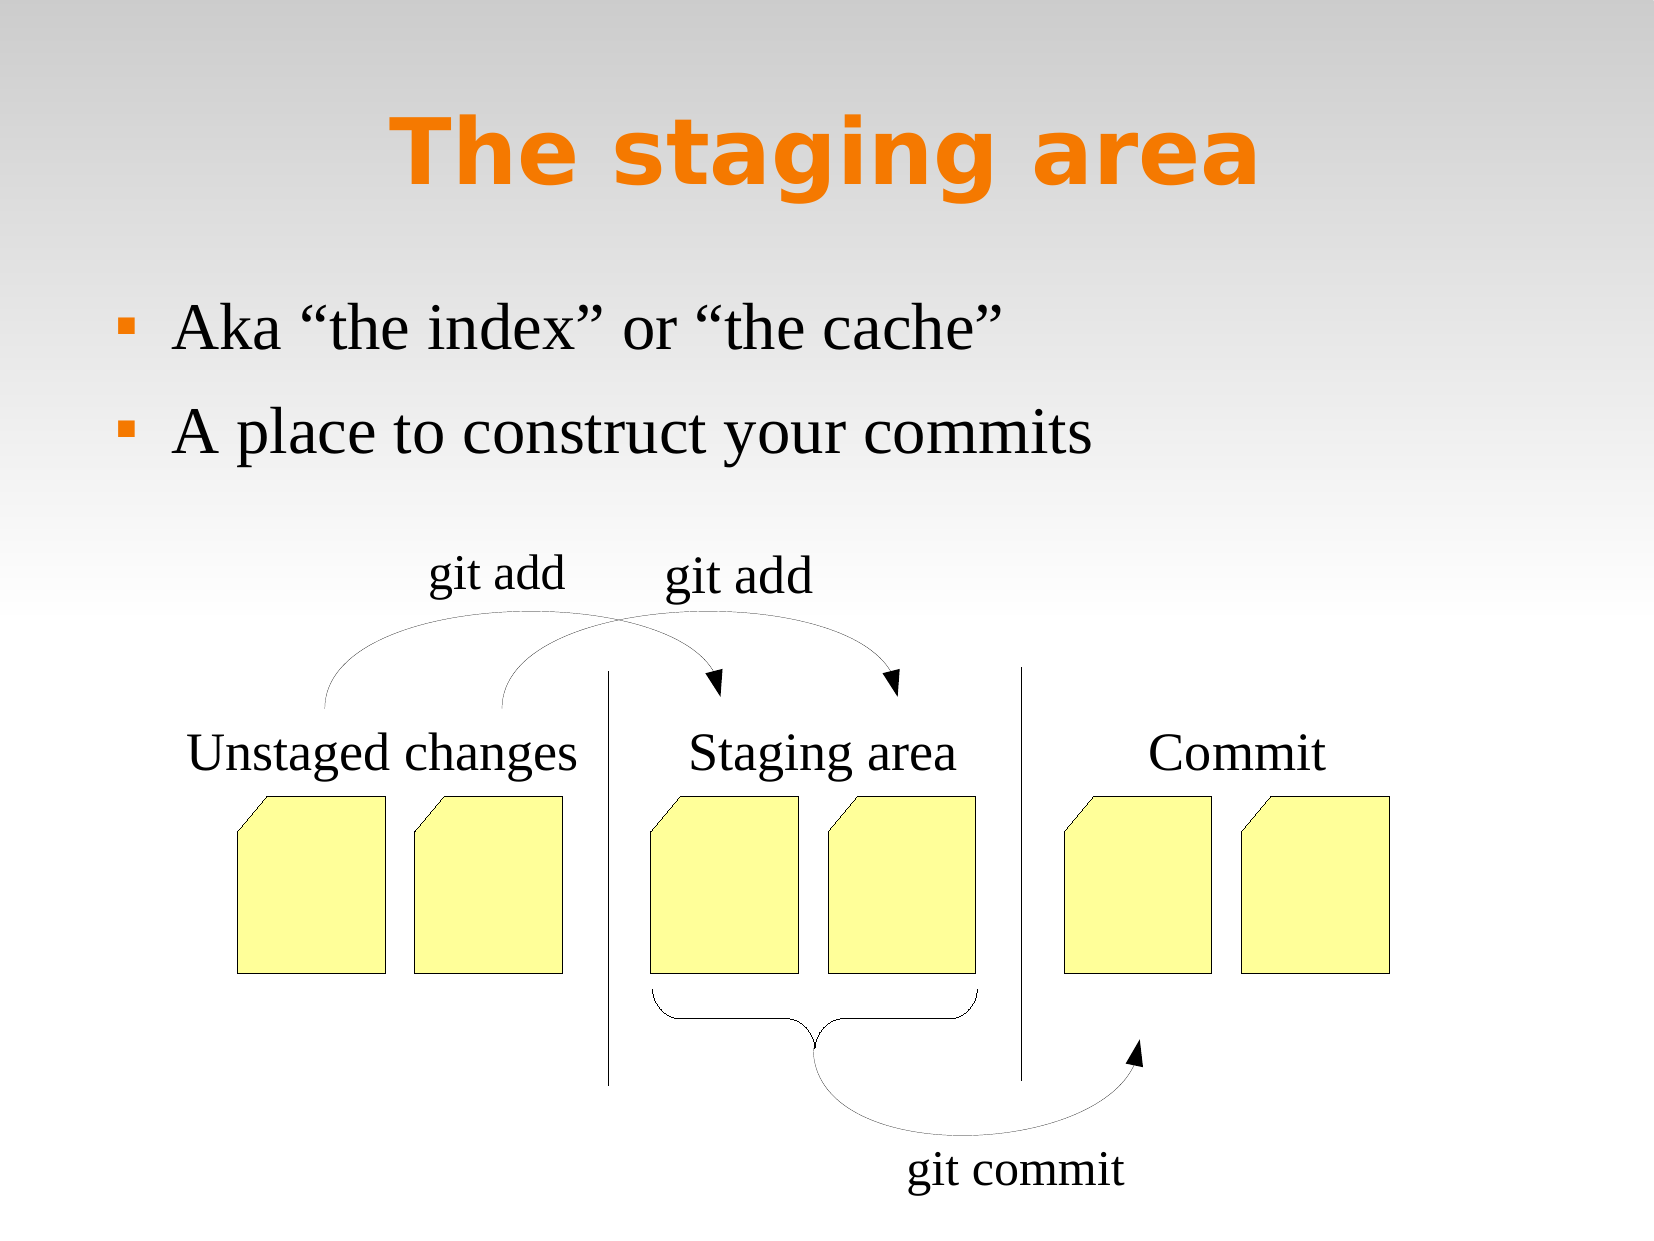

# The staging area
Aka “the index” or “the cache”
A place to construct your commits
git add
git add
Unstaged changes
Staging area
Commit
git commit